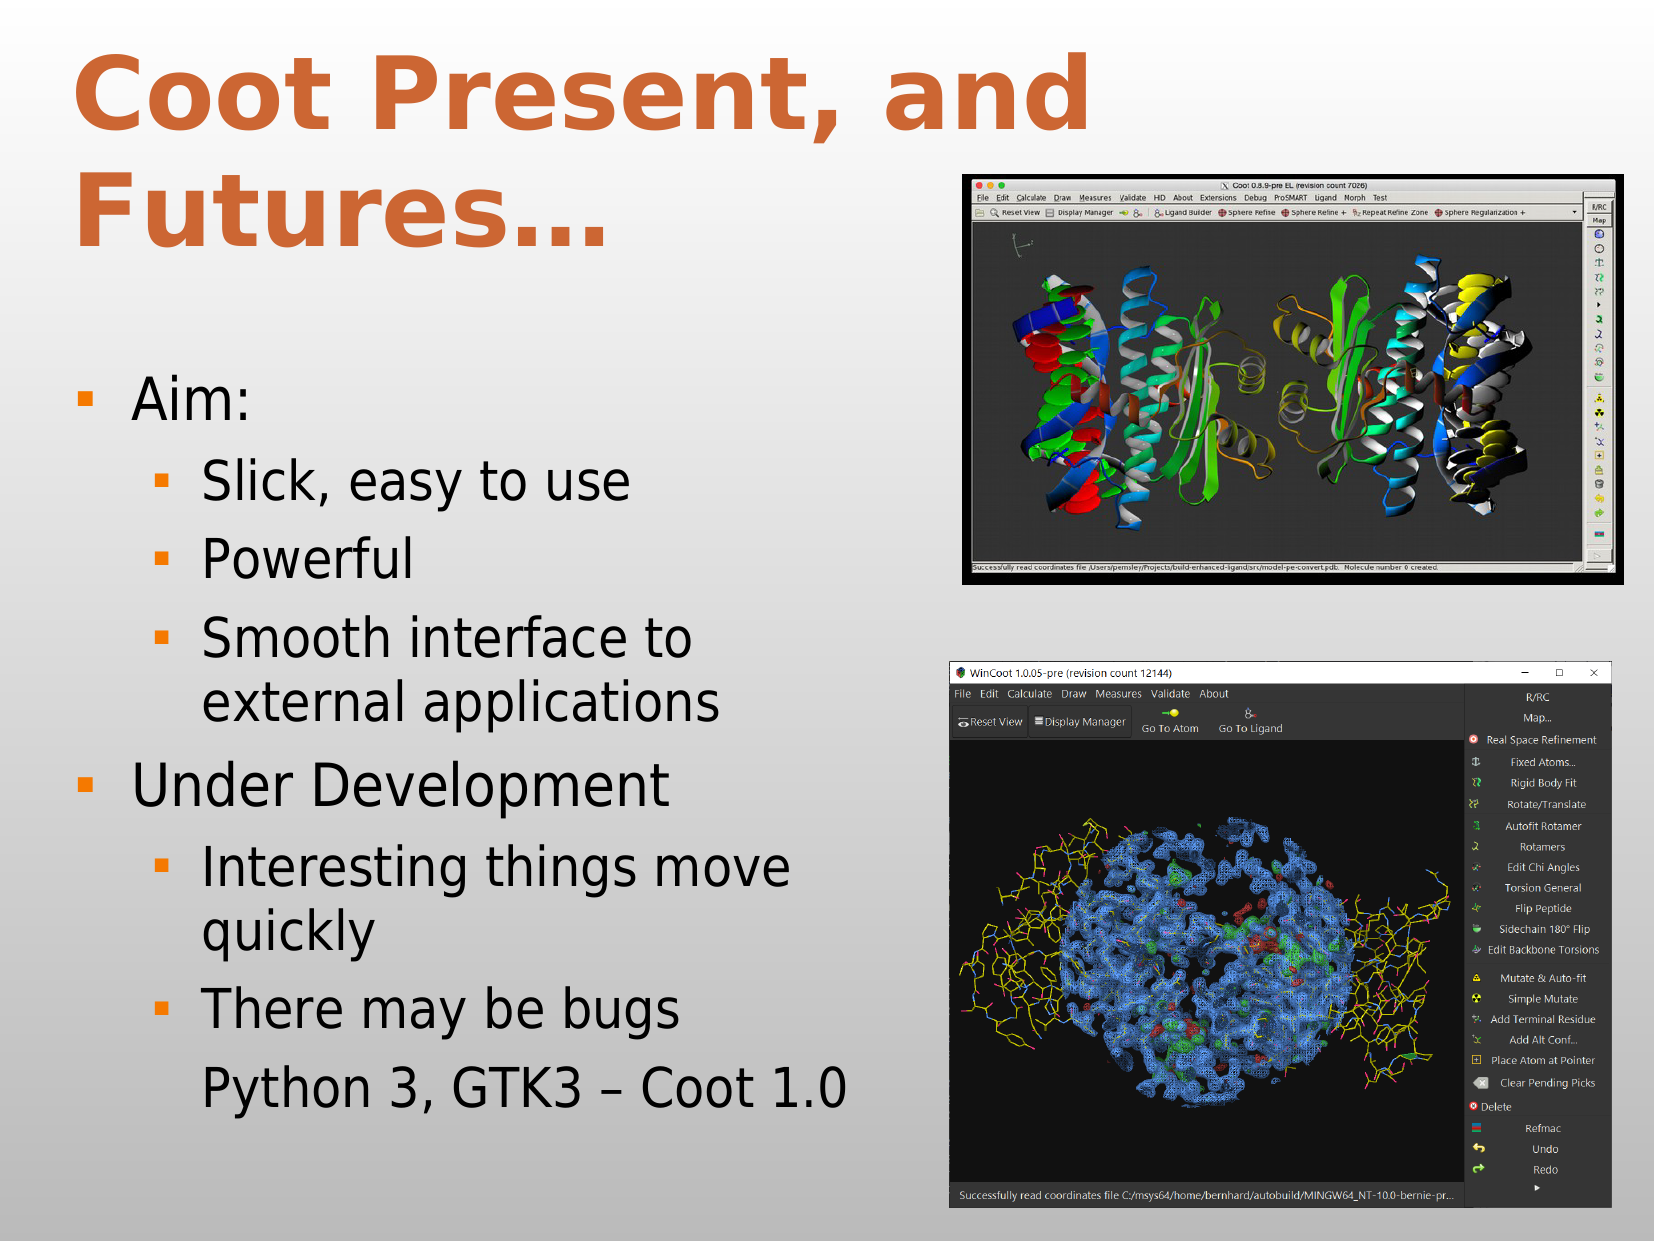

# Coot Present, and Futures…
Aim:
Slick, easy to use
Powerful
Smooth interface to external applications
Under Development
Interesting things move quickly
There may be bugs
Python 3, GTK3 – Coot 1.0